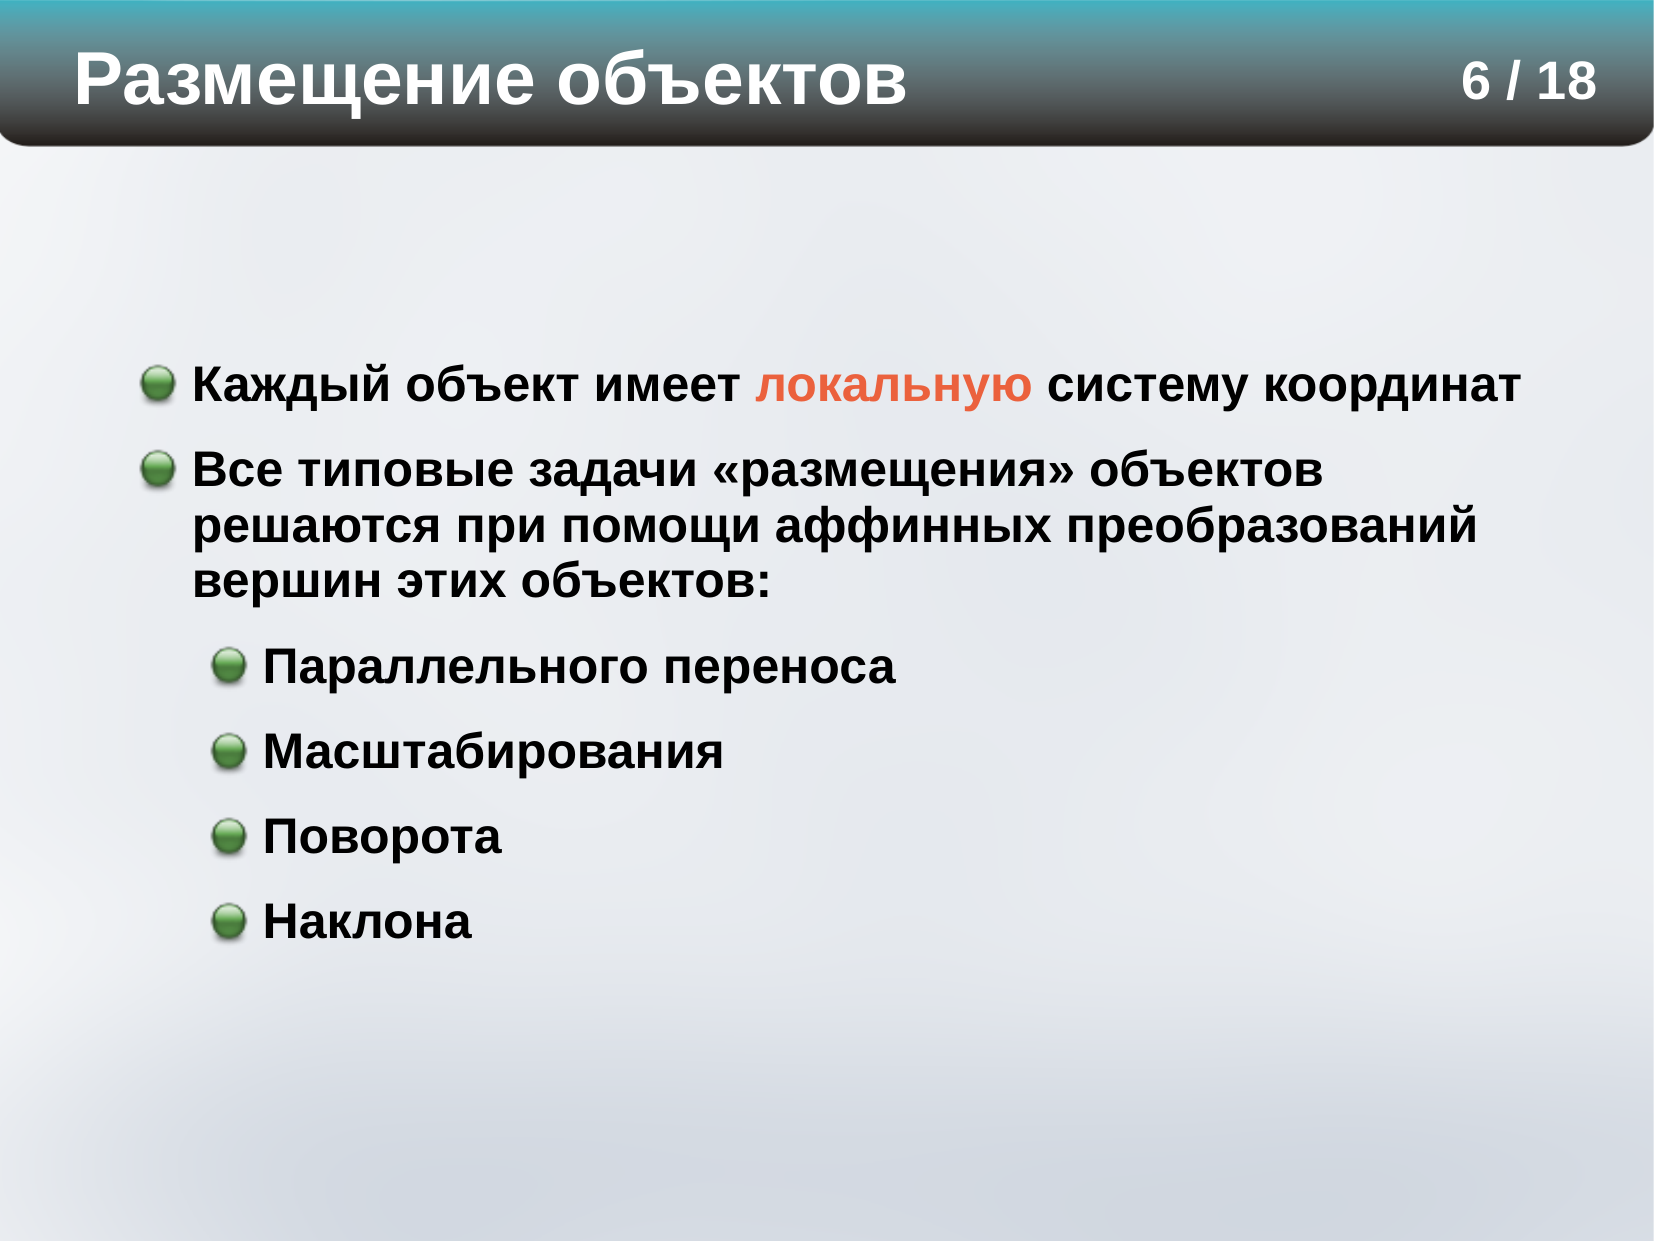

Размещение объектов
Каждый объект имеет локальную систему координат
Все типовые задачи «размещения» объектов решаются при помощи аффинных преобразований вершин этих объектов:
Параллельного переноса
Масштабирования
Поворота
Наклона